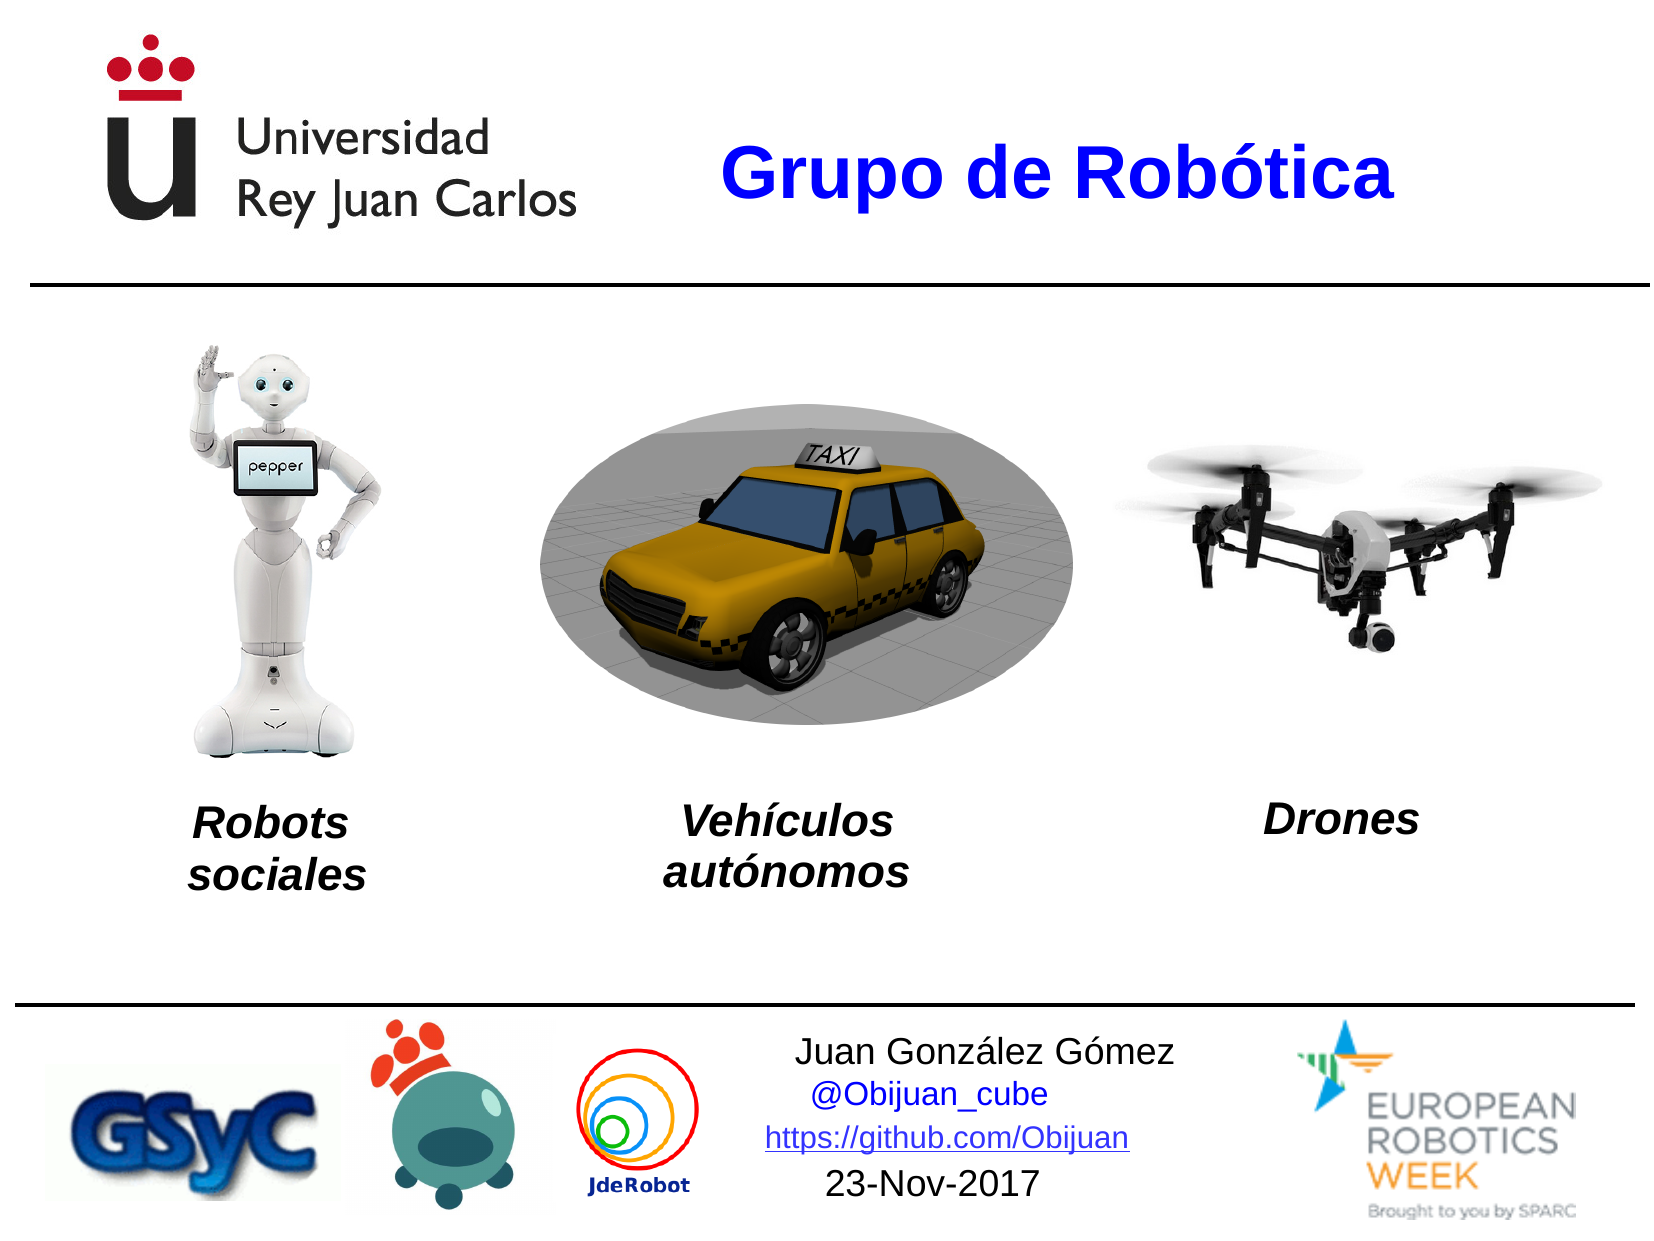

# Grupo de Robótica
Drones
Vehículos autónomos
Robots
sociales
Juan González Gómez
@Obijuan_cube
https://github.com/Obijuan
23-Nov-2017